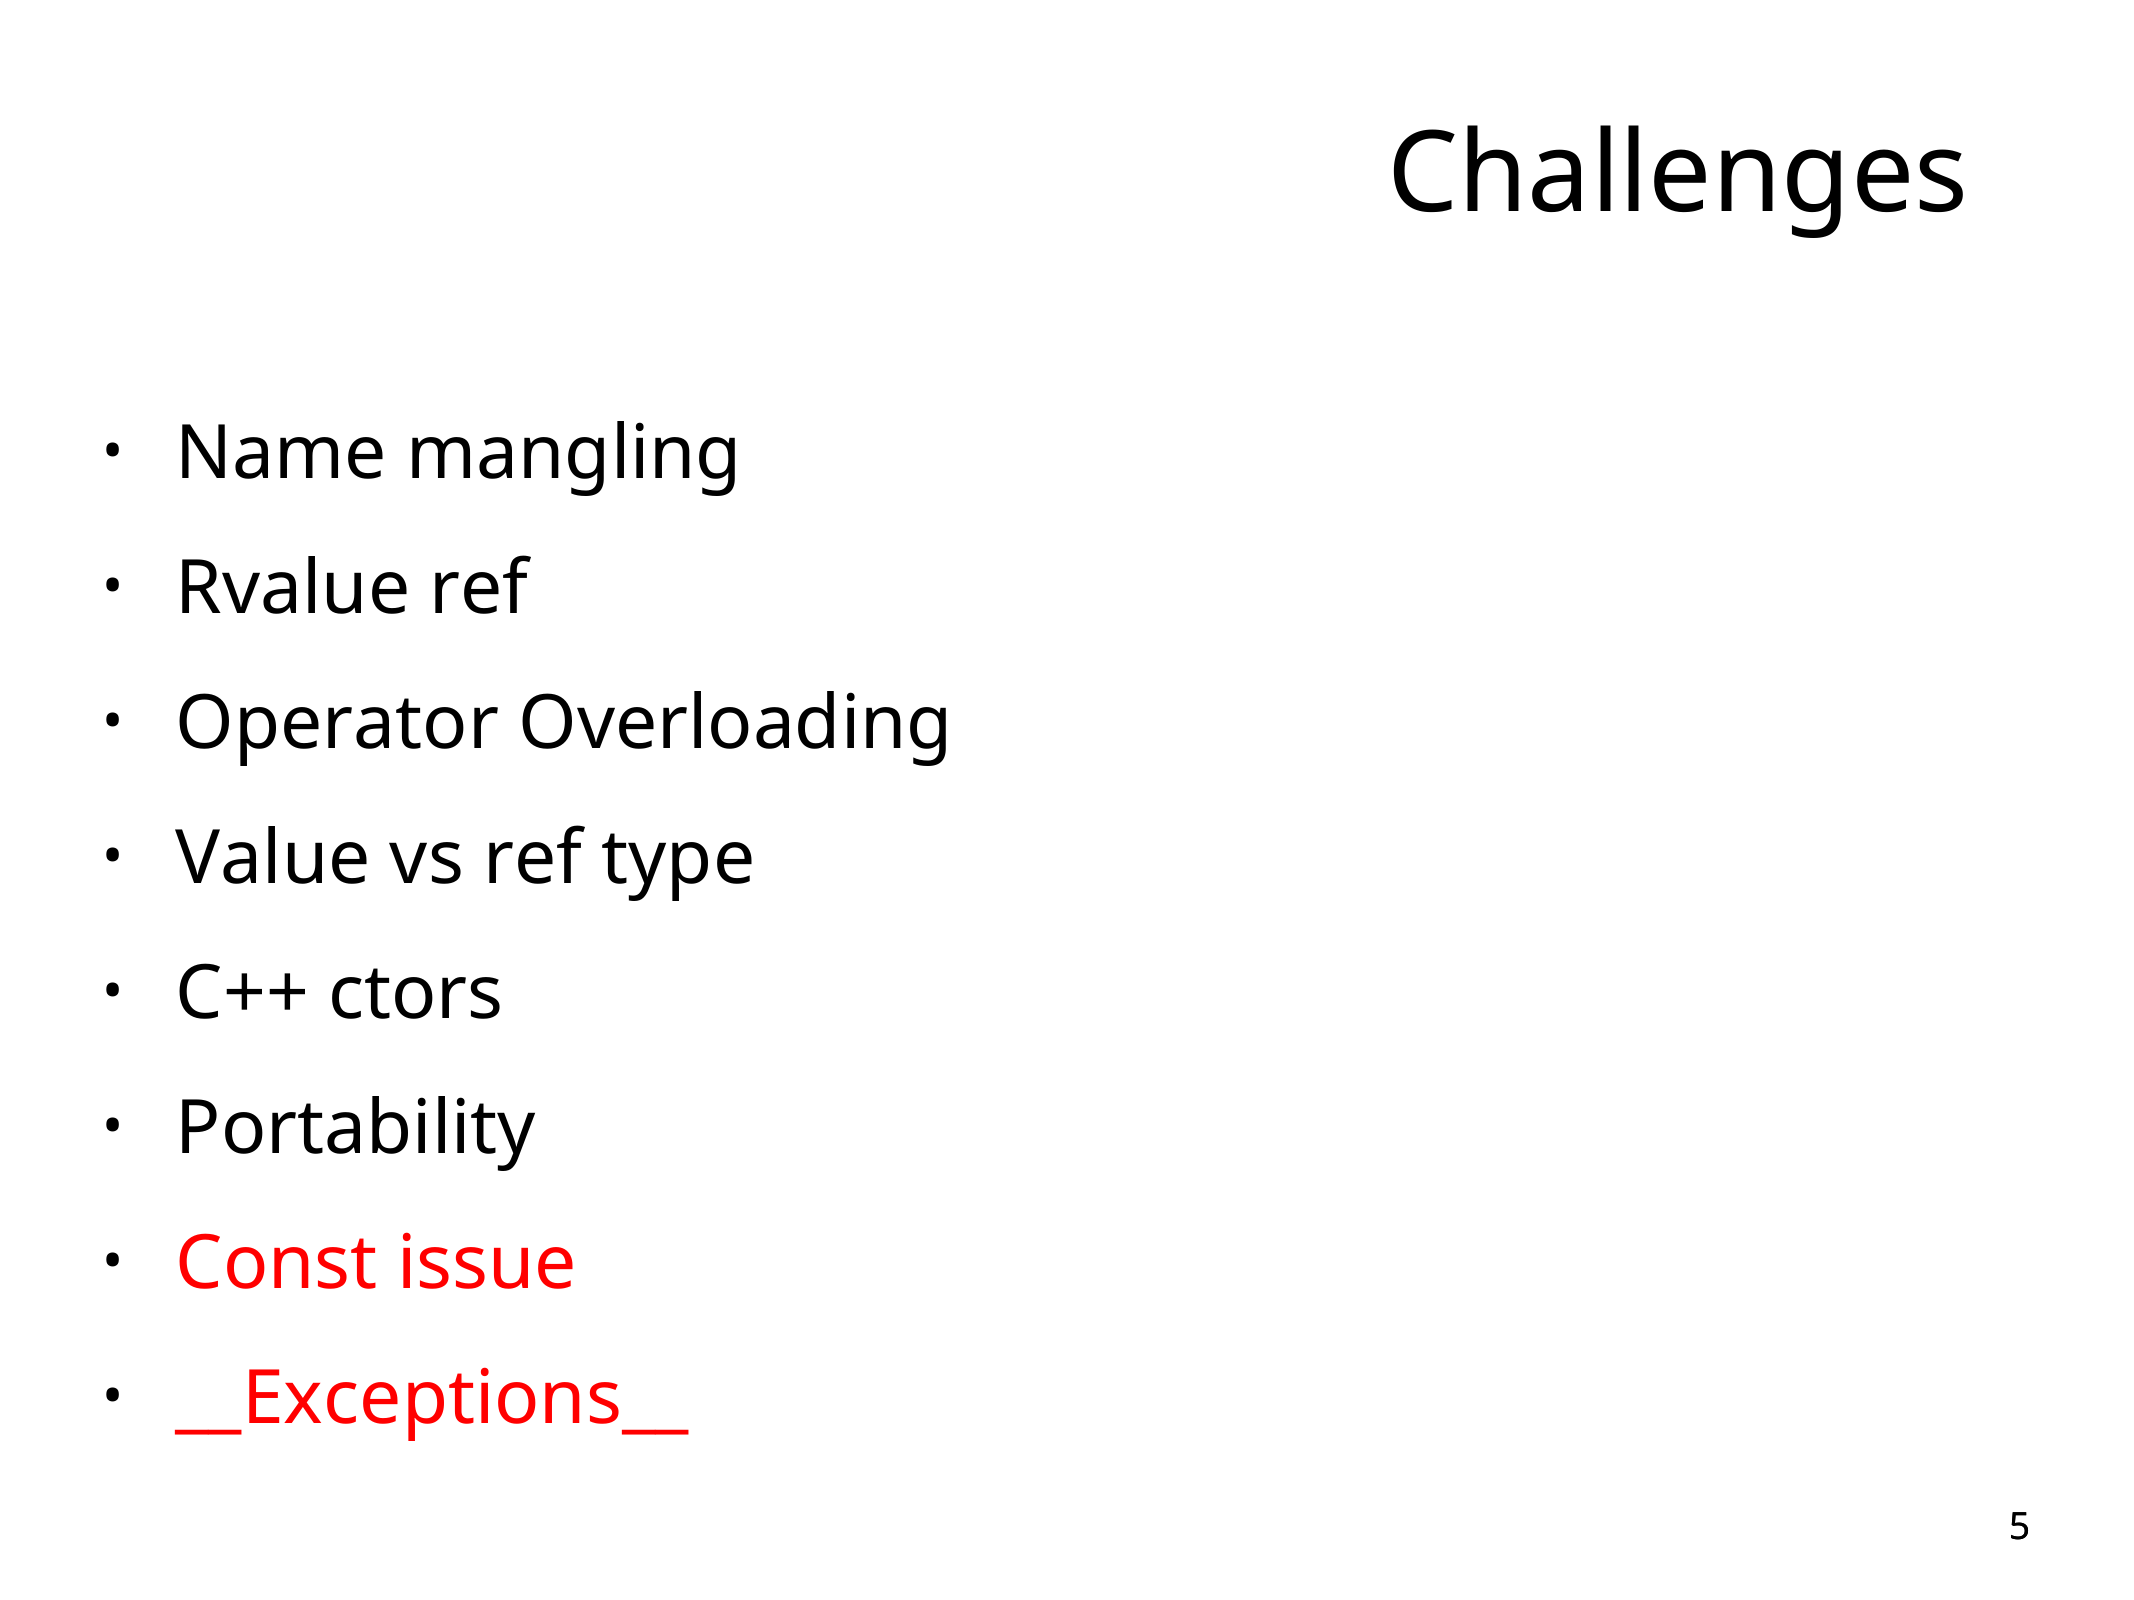

# Challenges
Name mangling
Rvalue ref
Operator Overloading
Value vs ref type
C++ ctors
Portability
Const issue
__Exceptions__
5